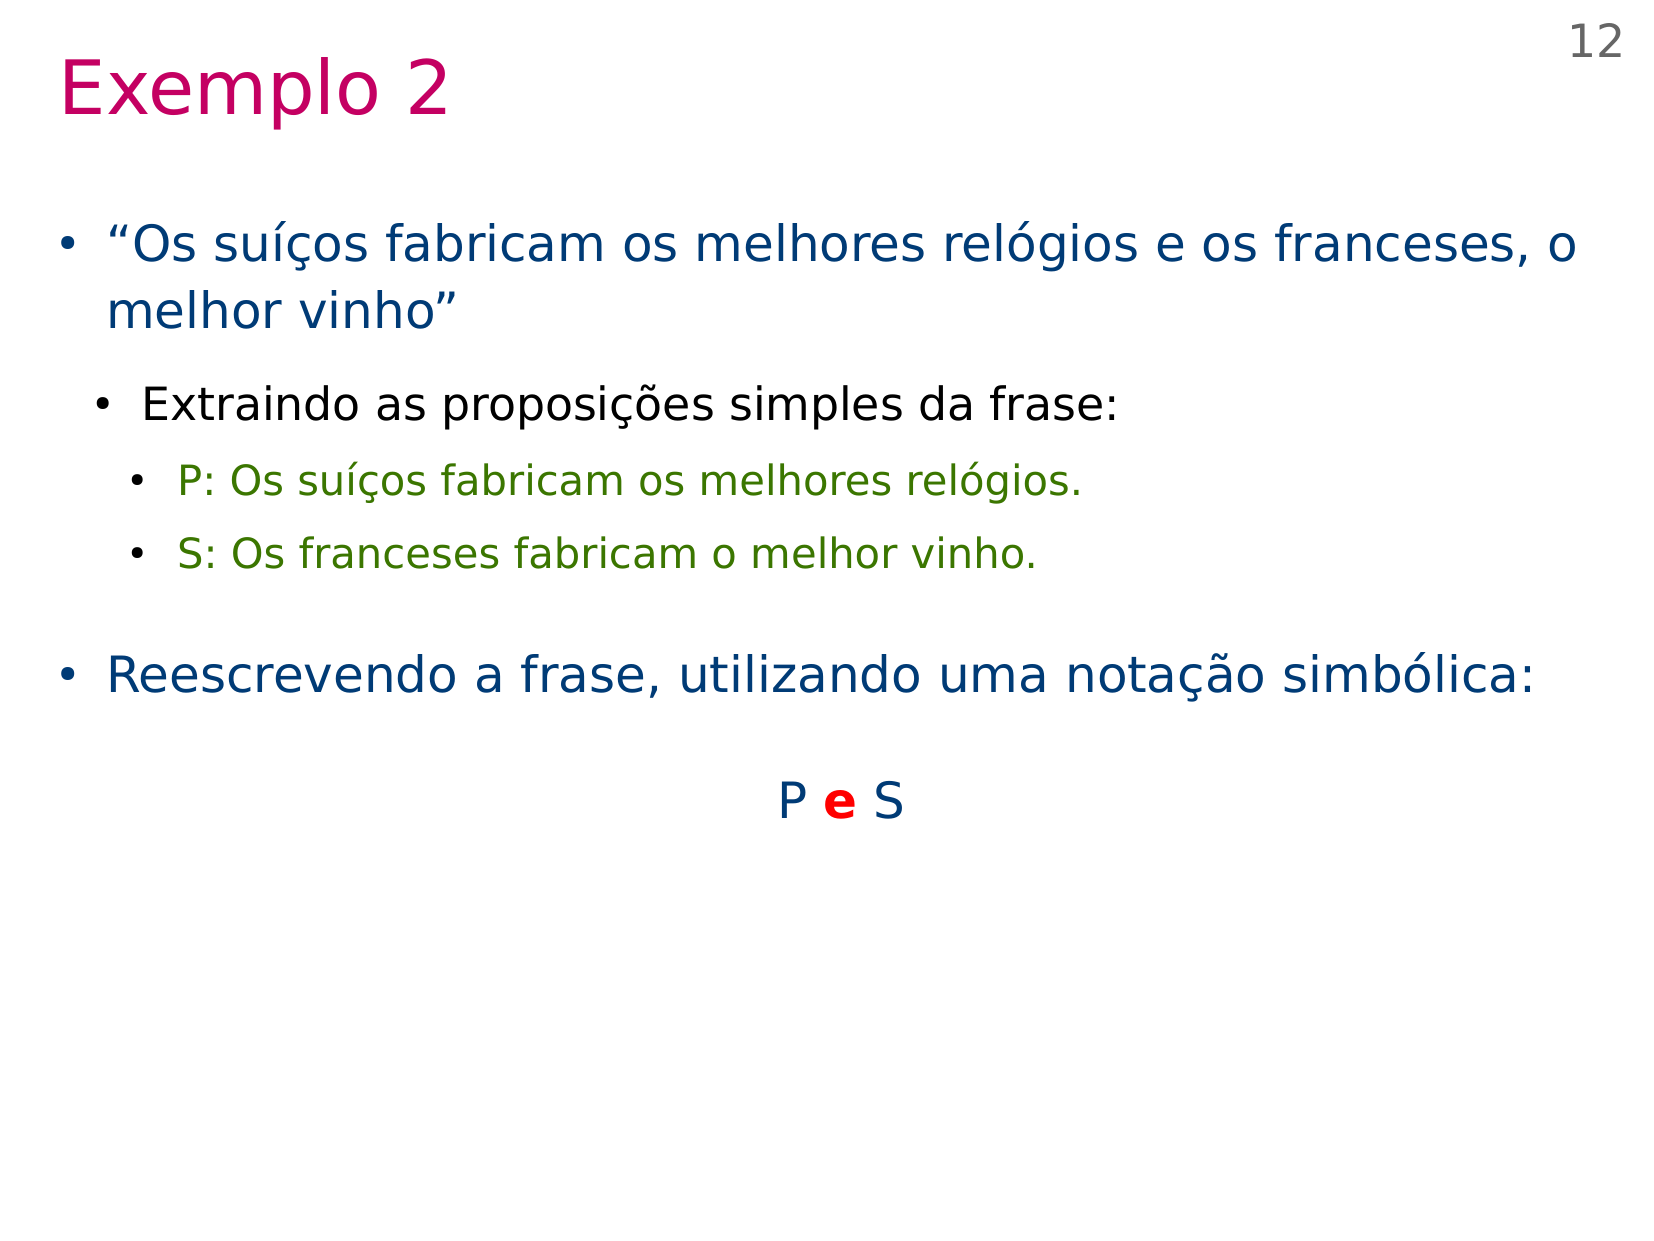

12
# Exemplo 2
“Os suíços fabricam os melhores relógios e os franceses, o melhor vinho”
Extraindo as proposições simples da frase:
P: Os suíços fabricam os melhores relógios.
S: Os franceses fabricam o melhor vinho.
Reescrevendo a frase, utilizando uma notação simbólica:
P e S